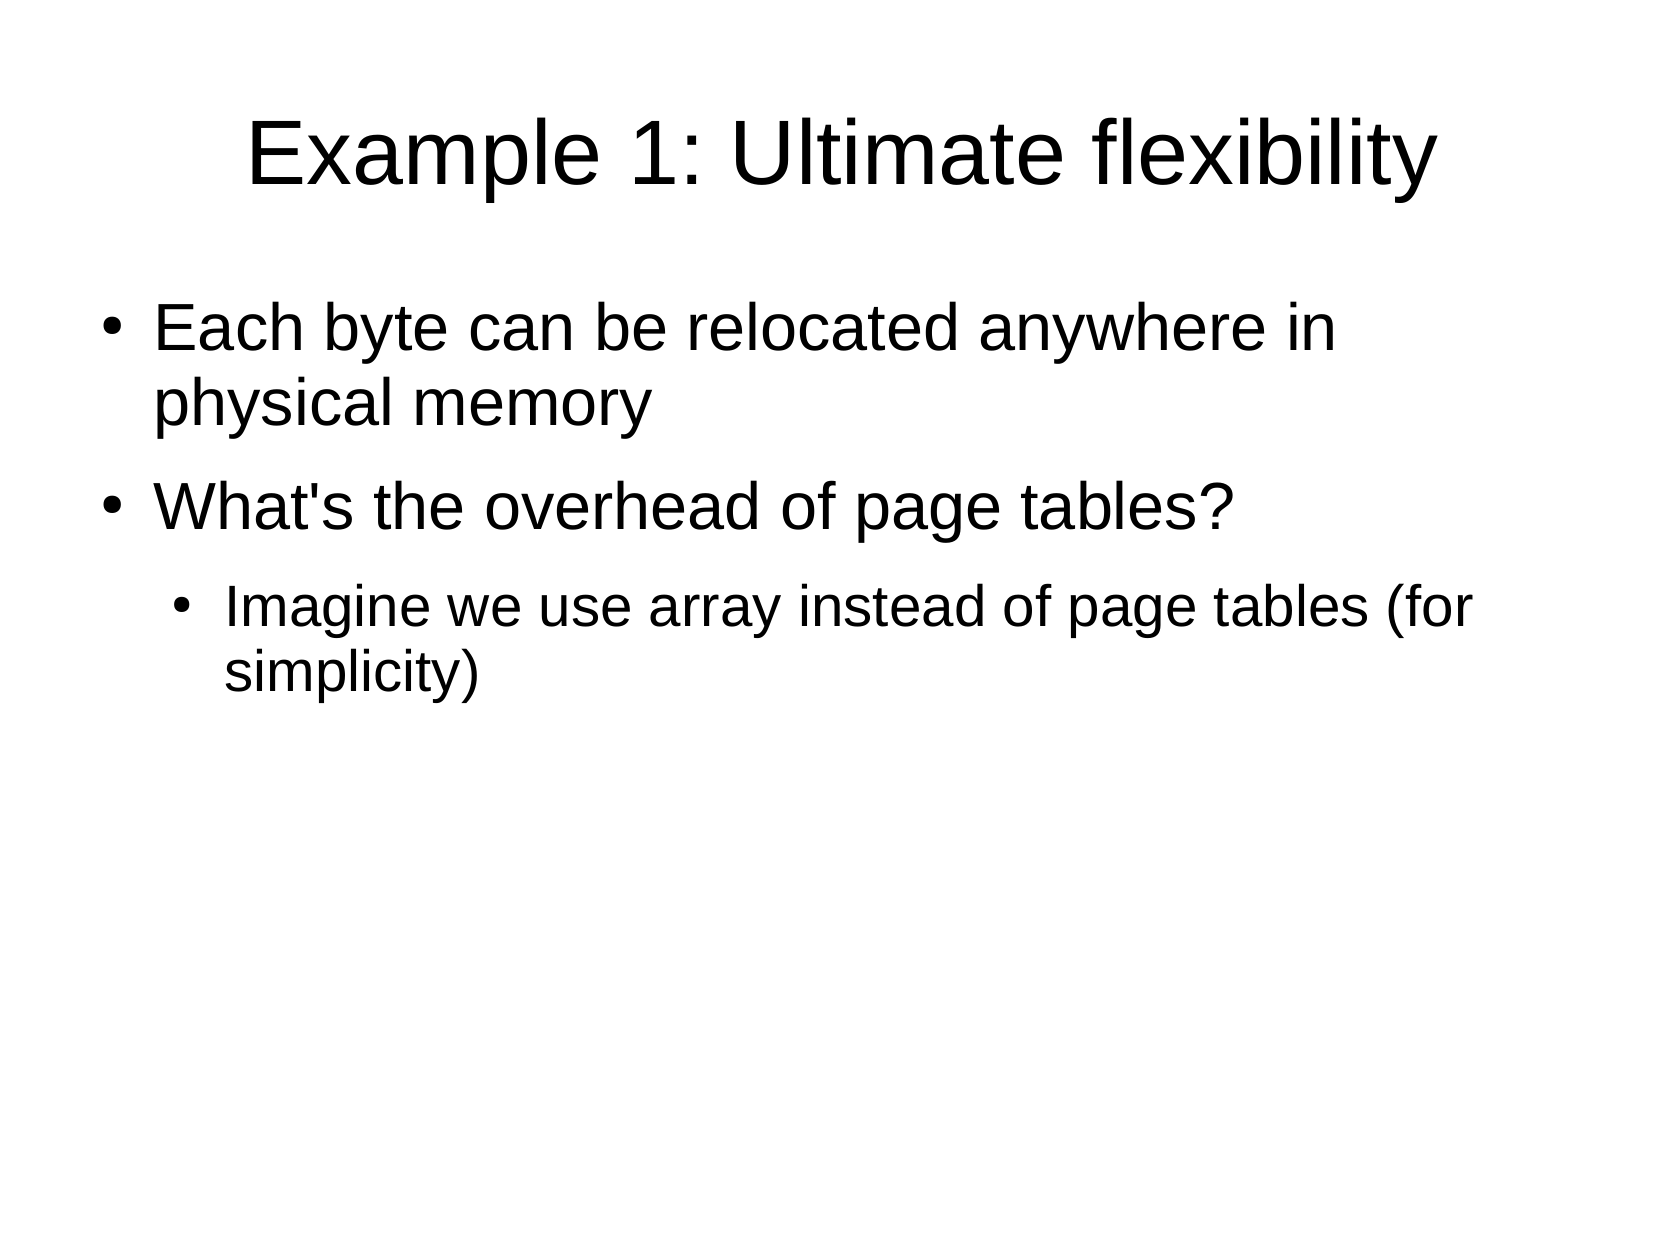

# Example 1: Ultimate flexibility
Each byte can be relocated anywhere in physical memory
What's the overhead of page tables?
Imagine we use array instead of page tables (for simplicity)